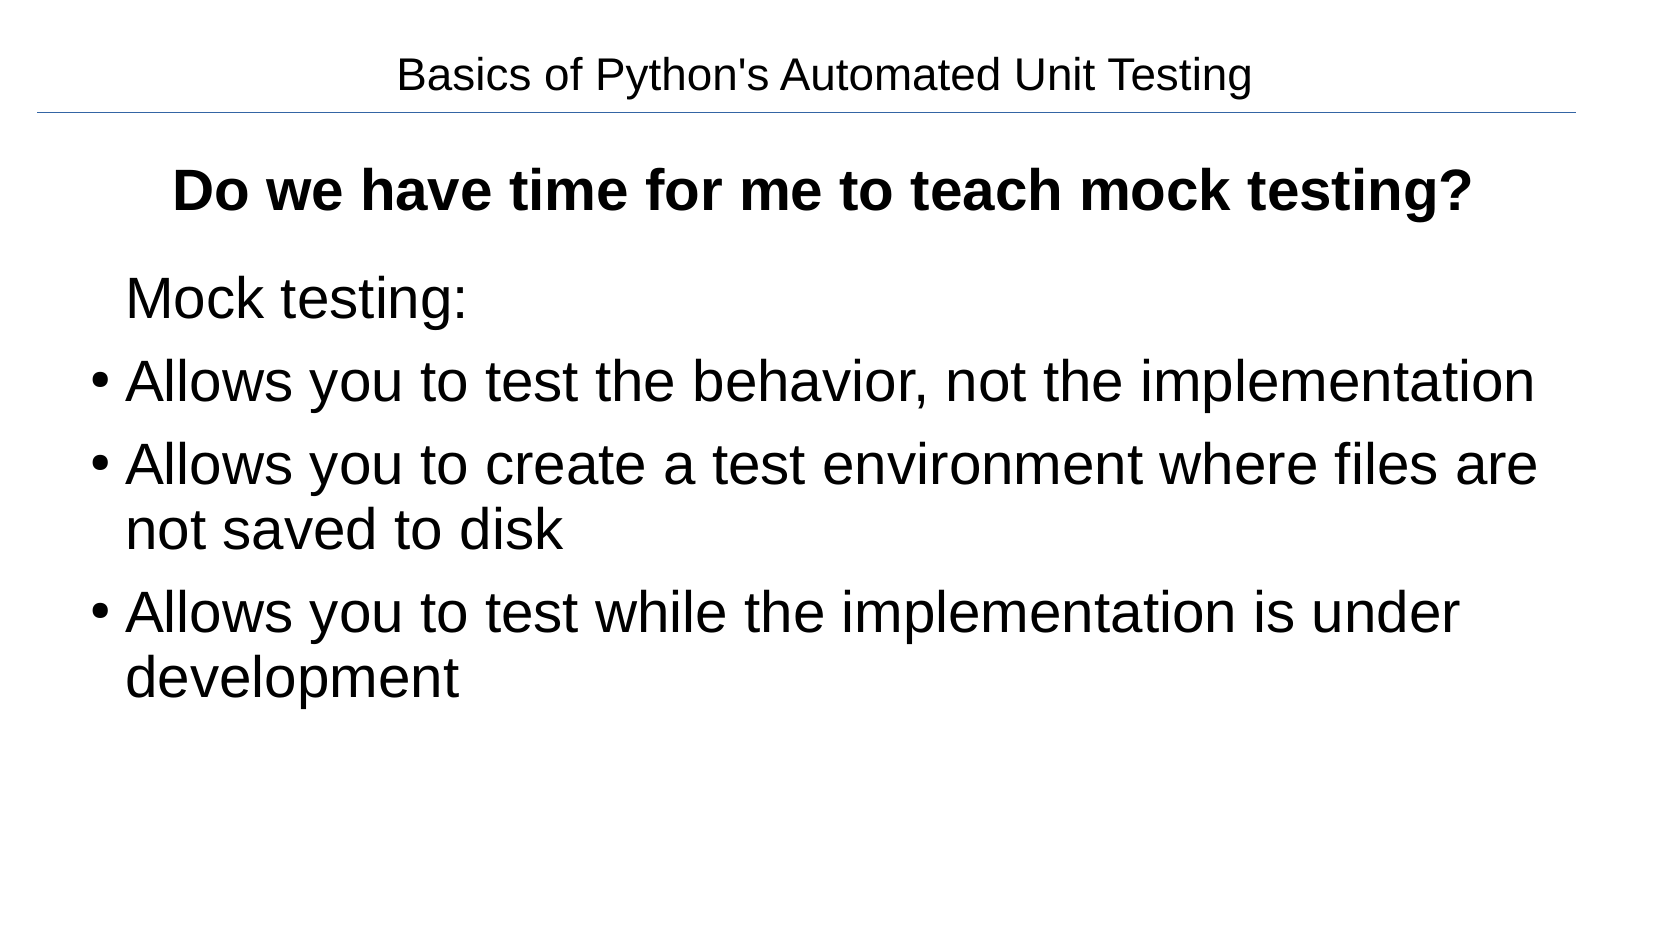

# Basics of Python's Automated Unit Testing
Do we have time for me to teach mock testing?
Mock testing:
Allows you to test the behavior, not the implementation
Allows you to create a test environment where files are not saved to disk
Allows you to test while the implementation is under development